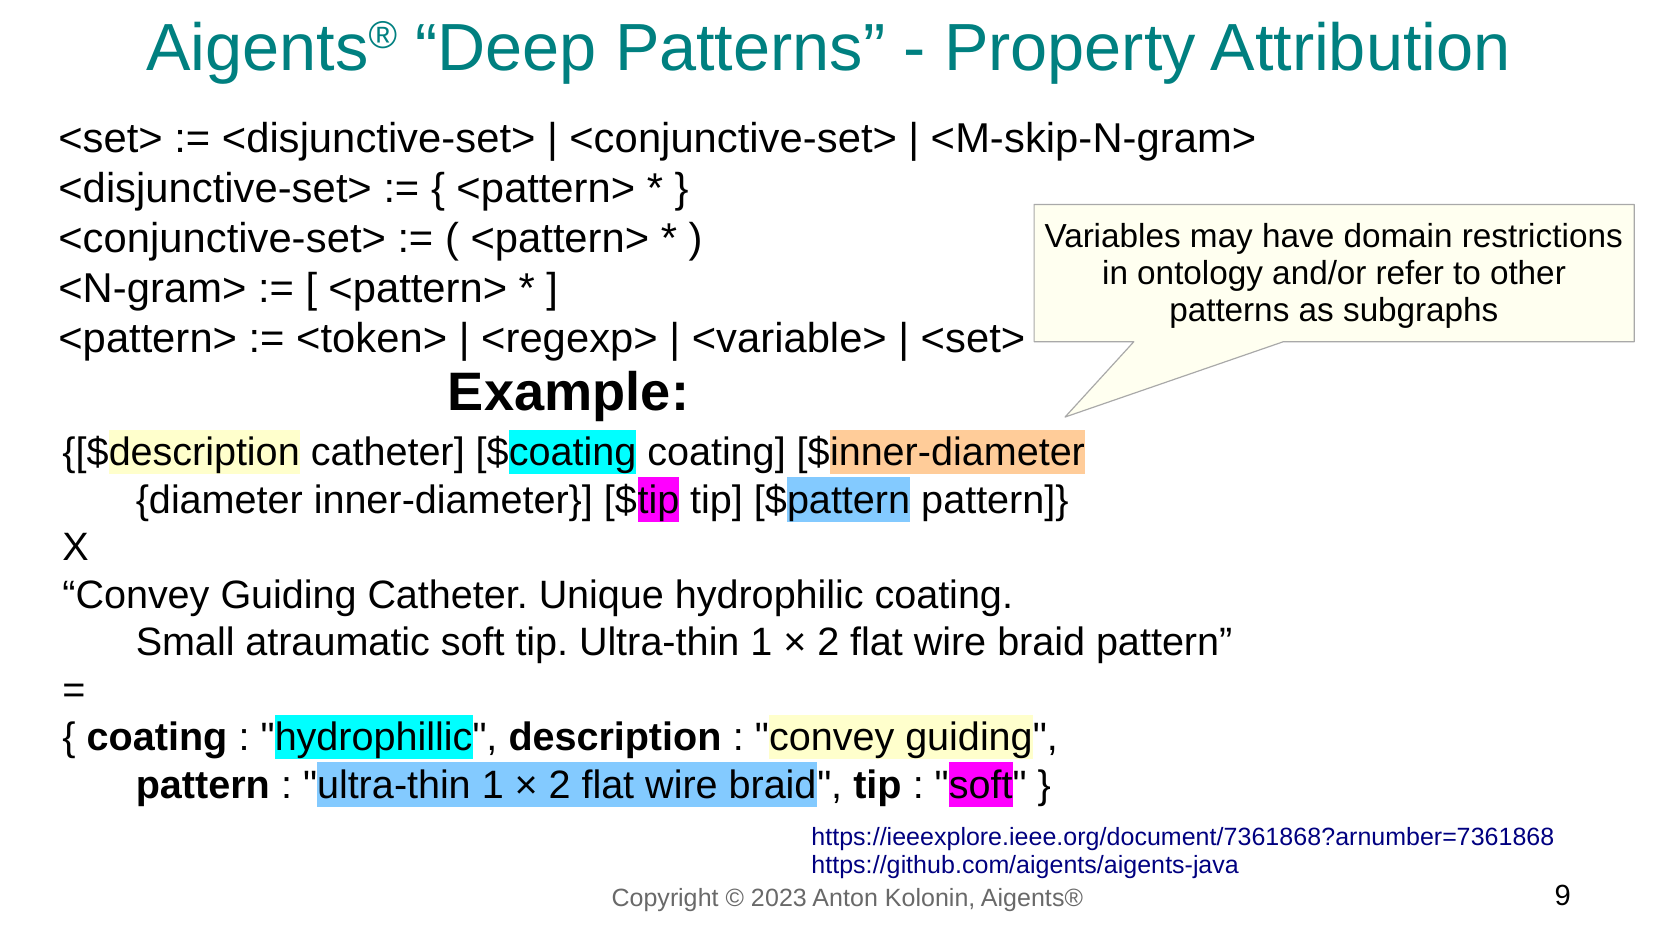

Aigents® “Deep Patterns” - Property Attribution
<set> := <disjunctive-set> | <conjunctive-set> | <M-skip-N-gram>
<disjunctive-set> := { <pattern> * }
<conjunctive-set> := ( <pattern> * )
<N-gram> := [ <pattern> * ]
<pattern> := <token> | <regexp> | <variable> | <set>
Variables may have domain restrictions
in ontology and/or refer to other
patterns as subgraphs
Example:
{[$description catheter] [$coating coating] [$inner-diameter
	{diameter inner-diameter}] [$tip tip] [$pattern pattern]}
X
“Convey Guiding Catheter. Unique hydrophilic coating.
	Small atraumatic soft tip. Ultra-thin 1 × 2 flat wire braid pattern”
=
{ coating : "hydrophillic", description : "convey guiding",
	pattern : "ultra-thin 1 × 2 flat wire braid", tip : "soft" }
https://ieeexplore.ieee.org/document/7361868?arnumber=7361868
https://github.com/aigents/aigents-java
Copyright © 2023 Anton Kolonin, Aigents®
9